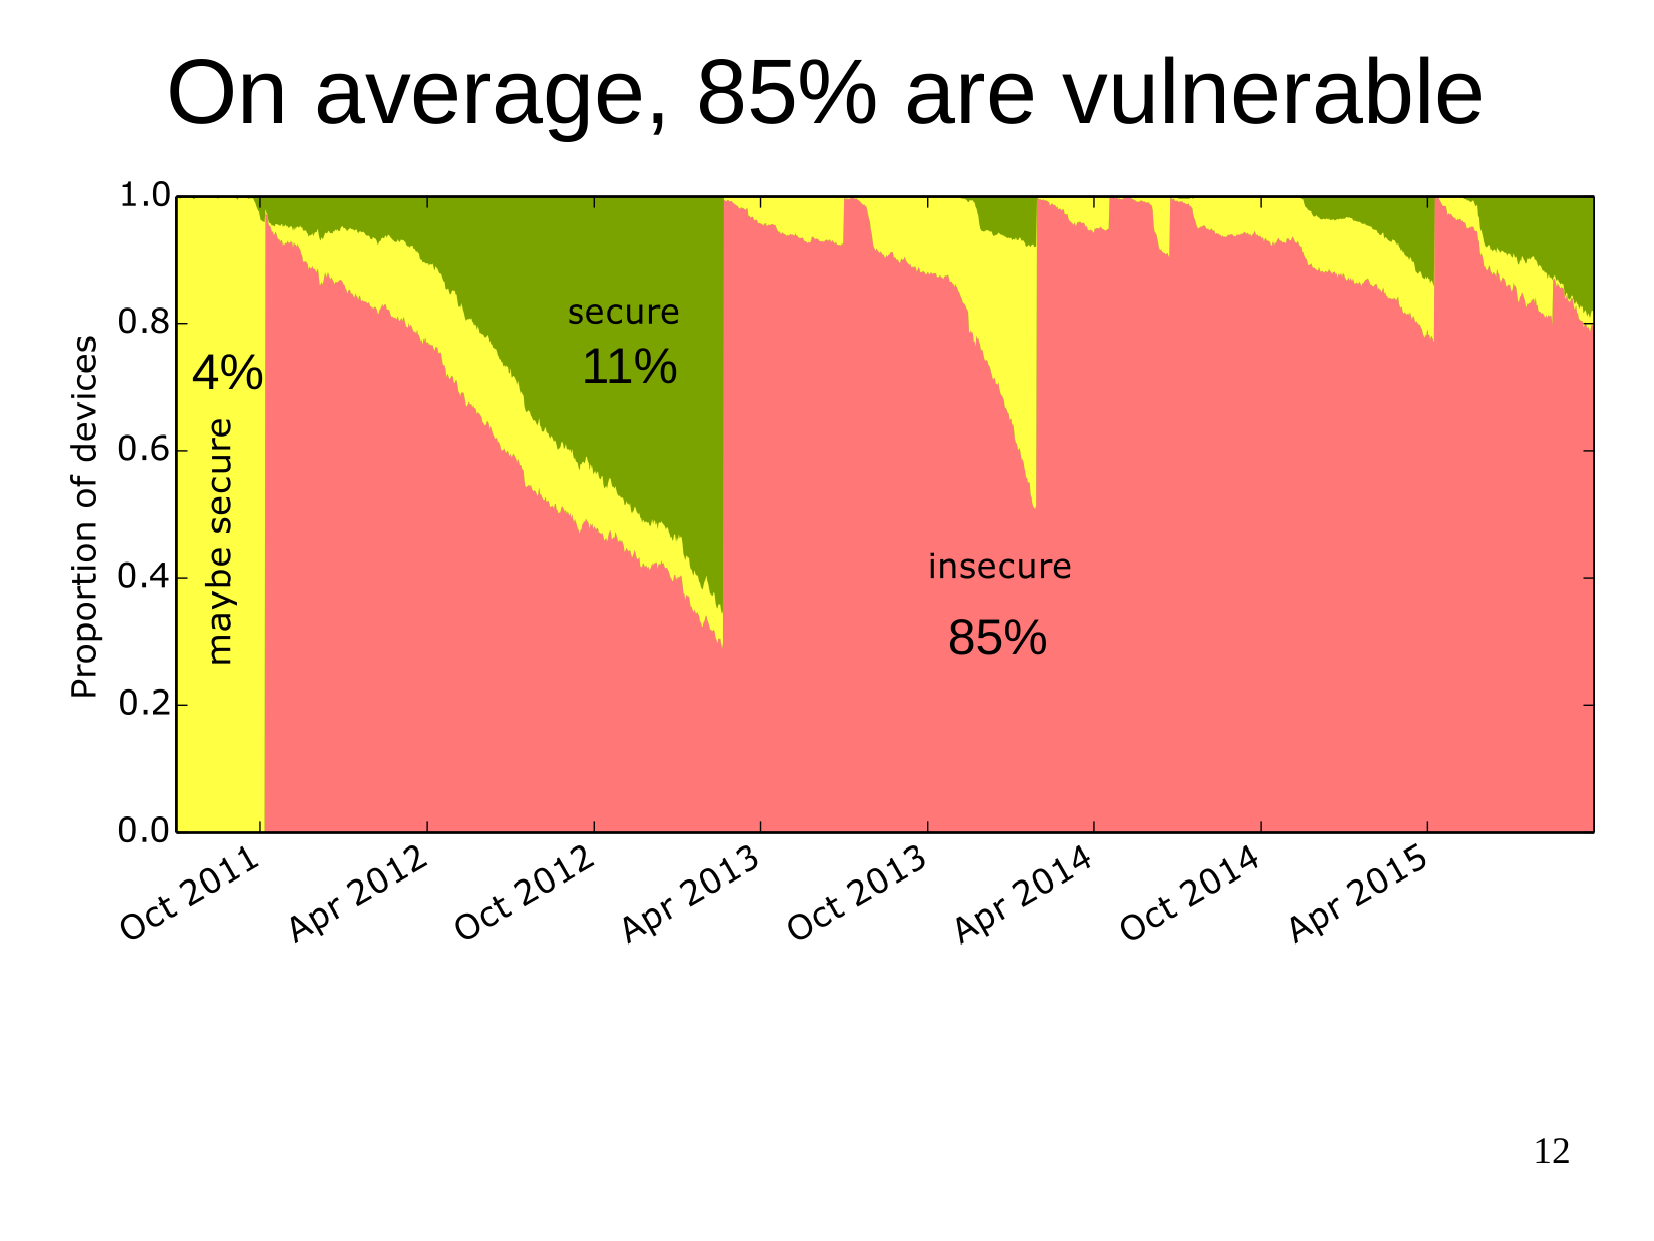

# On average, 85% are vulnerable
11%
4%
85%
12